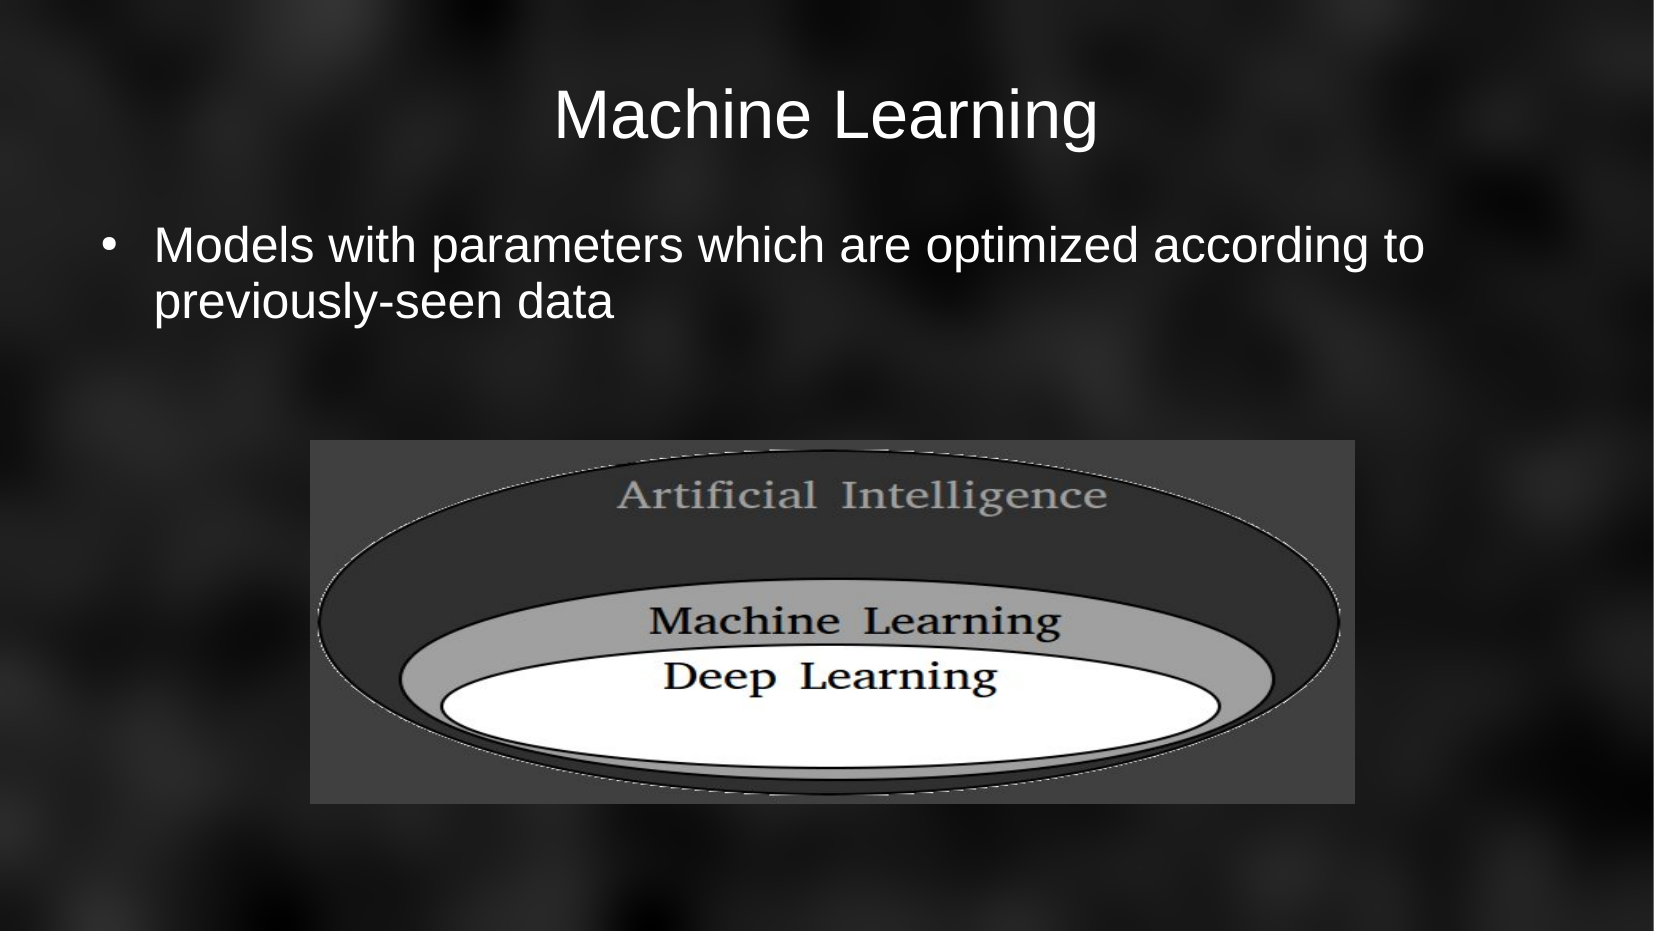

# Machine Learning
Models with parameters which are optimized according to previously-seen data